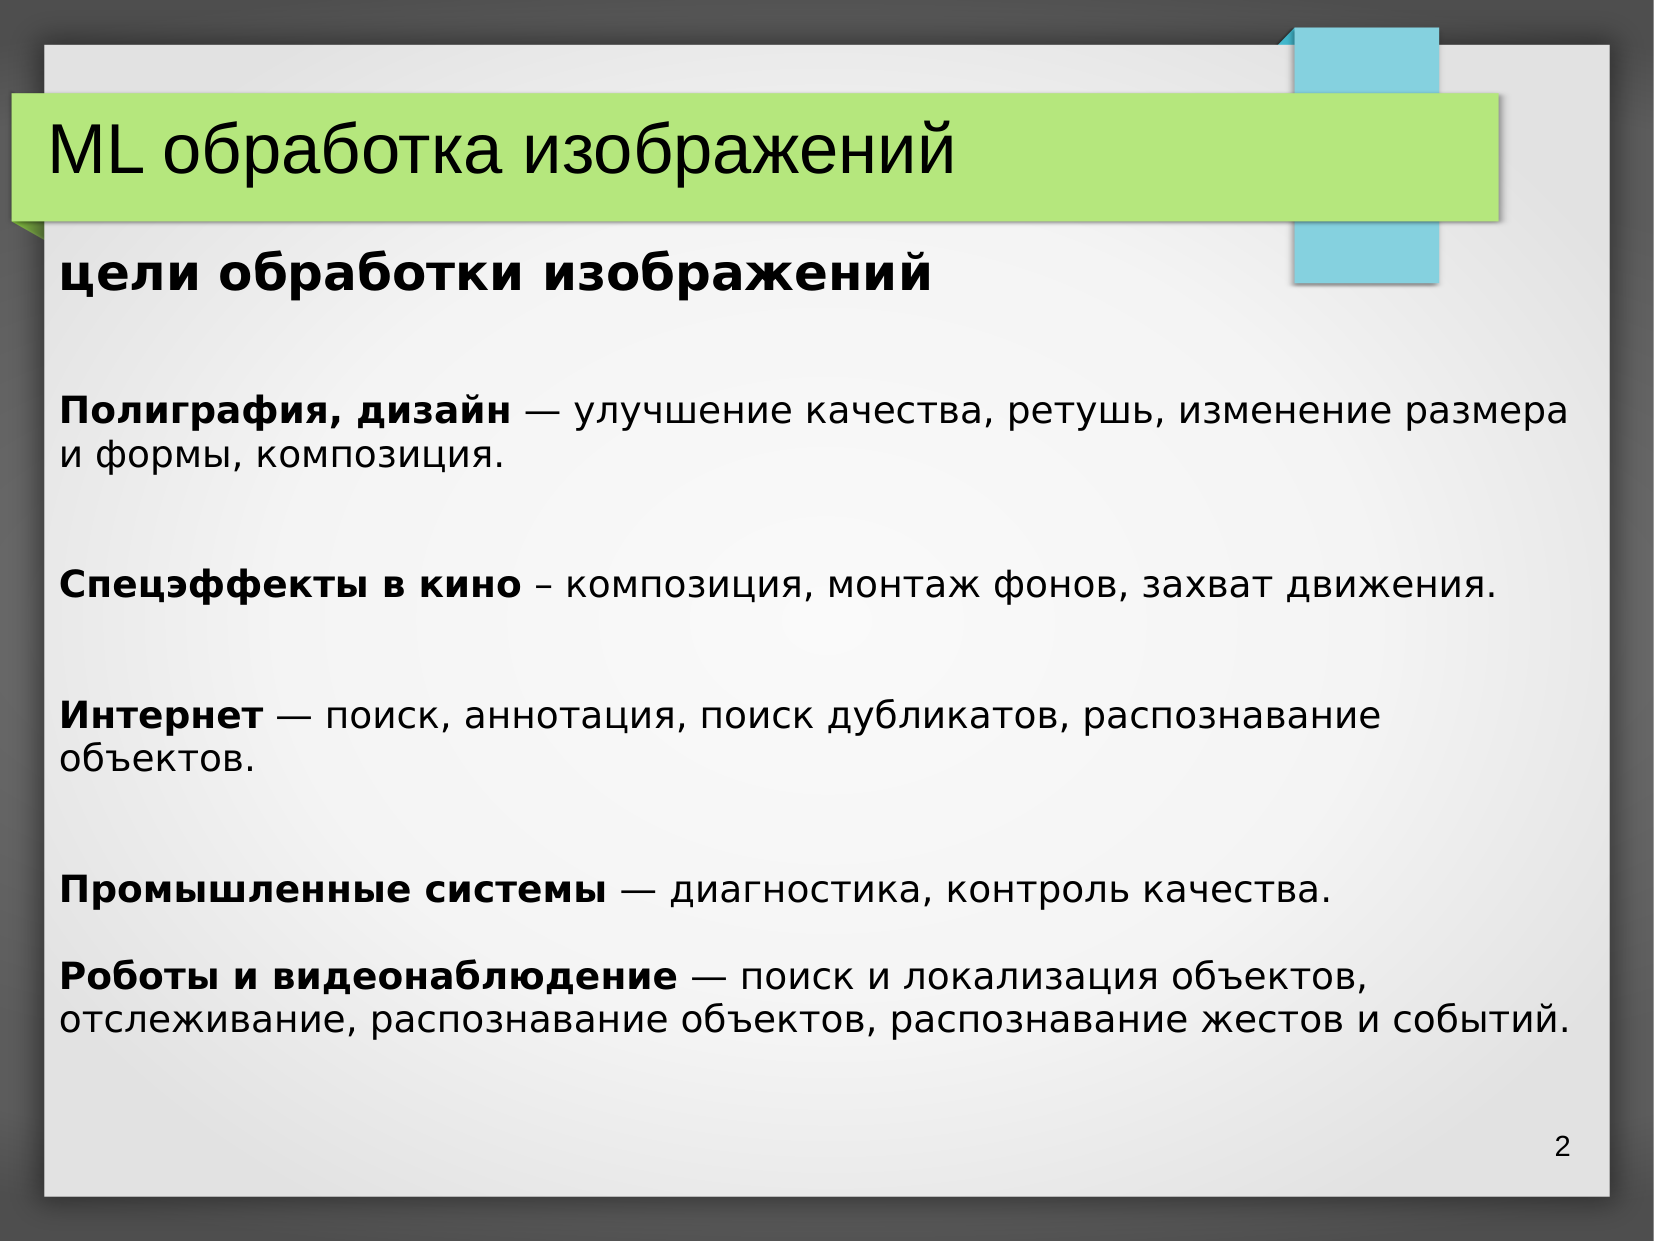

# ML обработка изображений
цели обработки изображений
Полиграфия, дизайн — улучшение качества, ретушь, изменение размера и формы, композиция.
Спецэффекты в кино – композиция, монтаж фонов, захват движения.
Интернет — поиск, аннотация, поиск дубликатов, распознавание объектов.
Промышленные системы — диагностика, контроль качества.
Роботы и видеонаблюдение — поиск и локализация объектов, отслеживание, распознавание объектов, распознавание жестов и событий.
2